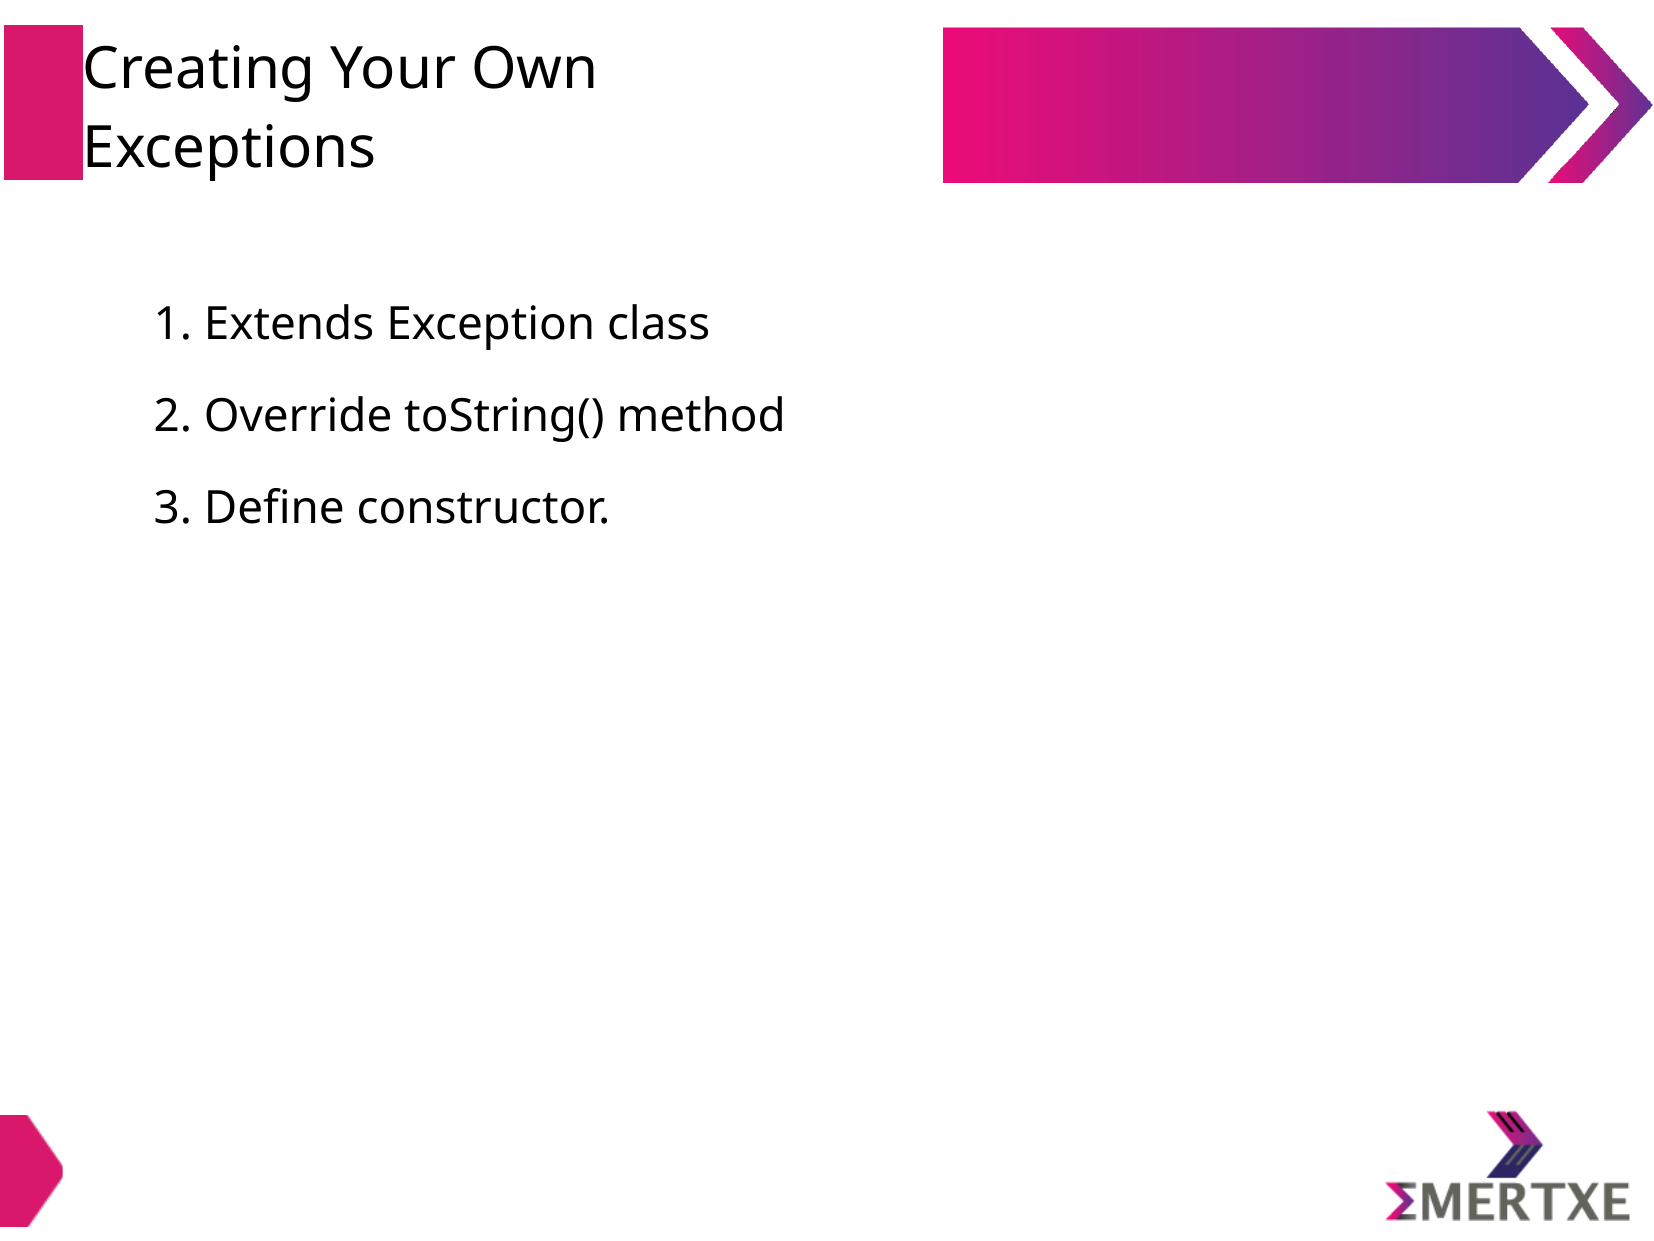

# Creating Your Own Exceptions
1. Extends Exception class
2. Override toString() method
3. Define constructor.